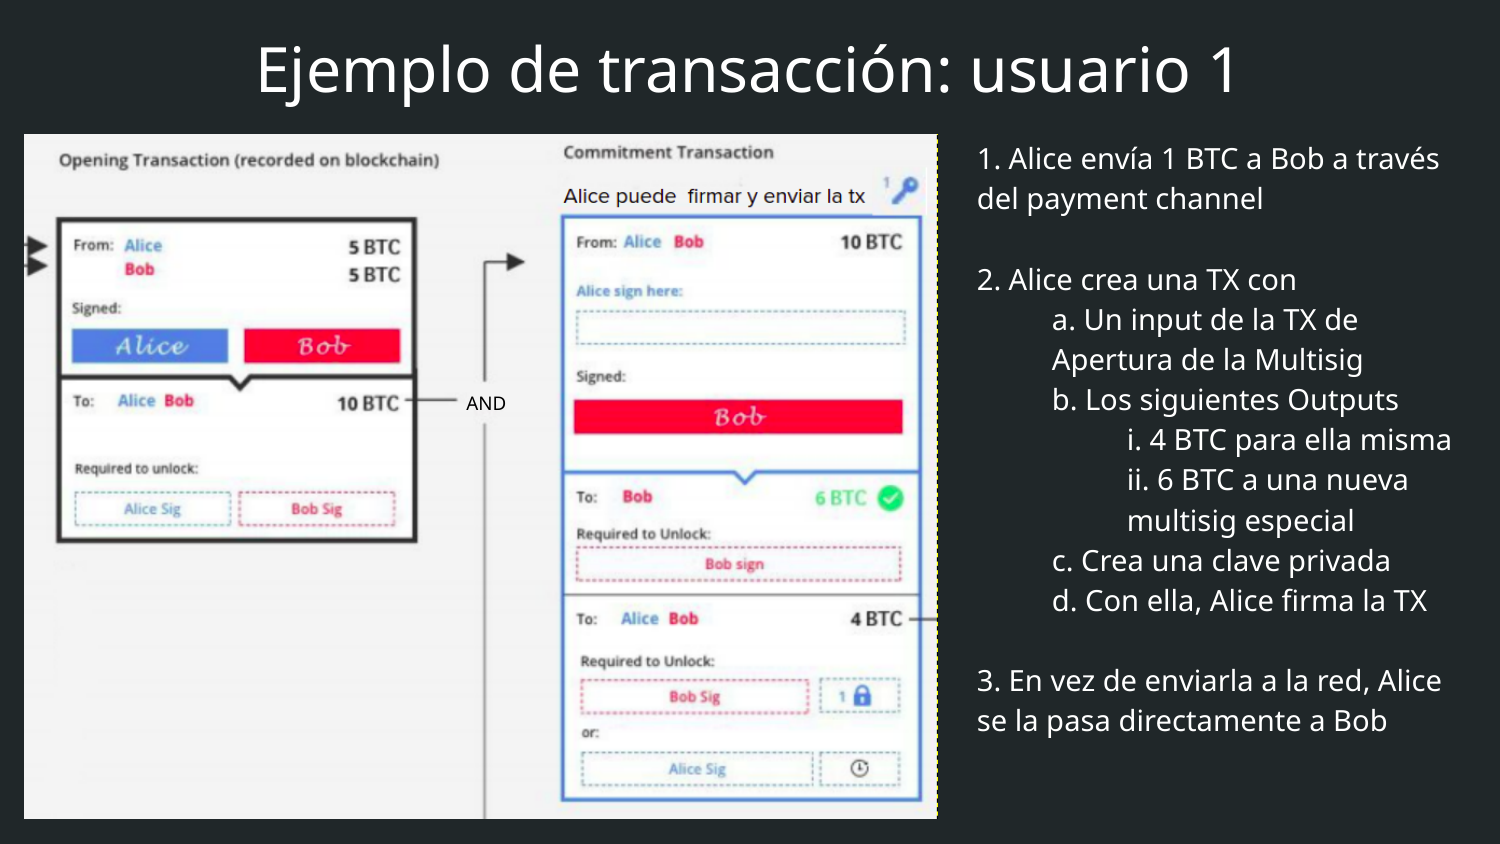

Ejemplo de transacción: usuario 1
1. Alice envía 1 BTC a Bob a través del payment channel
2. Alice crea una TX con
a. Un input de la TX de Apertura de la Multisig
b. Los siguientes Outputs
i. 4 BTC para ella misma
ii. 6 BTC a una nueva multisig especial
c. Crea una clave privada
d. Con ella, Alice firma la TX
3. En vez de enviarla a la red, Alice se la pasa directamente a Bob
AND